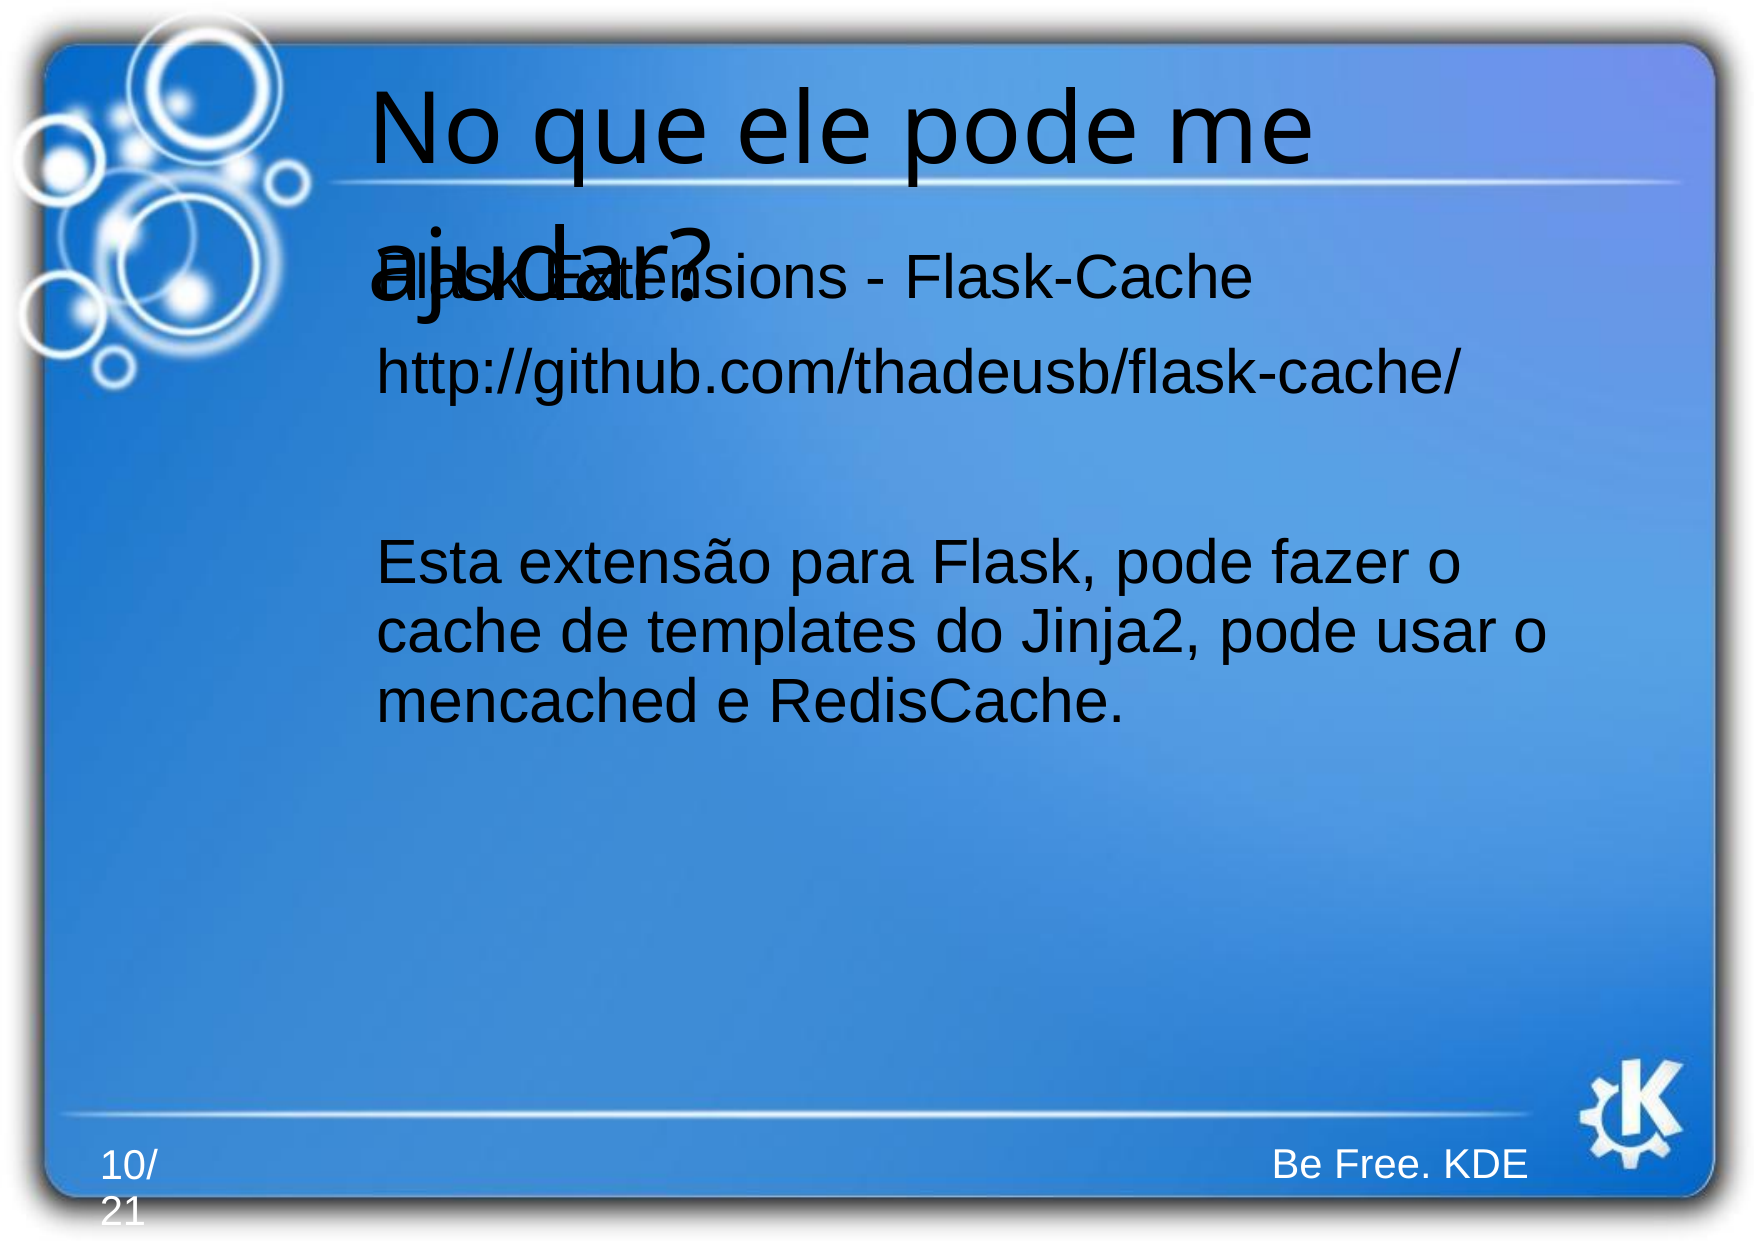

No que ele pode me ajudar?
Flask Extensions - Flask-Cache
http://github.com/thadeusb/flask-cache/
Esta extensão para Flask, pode fazer o cache de templates do Jinja2, pode usar o mencached e RedisCache.